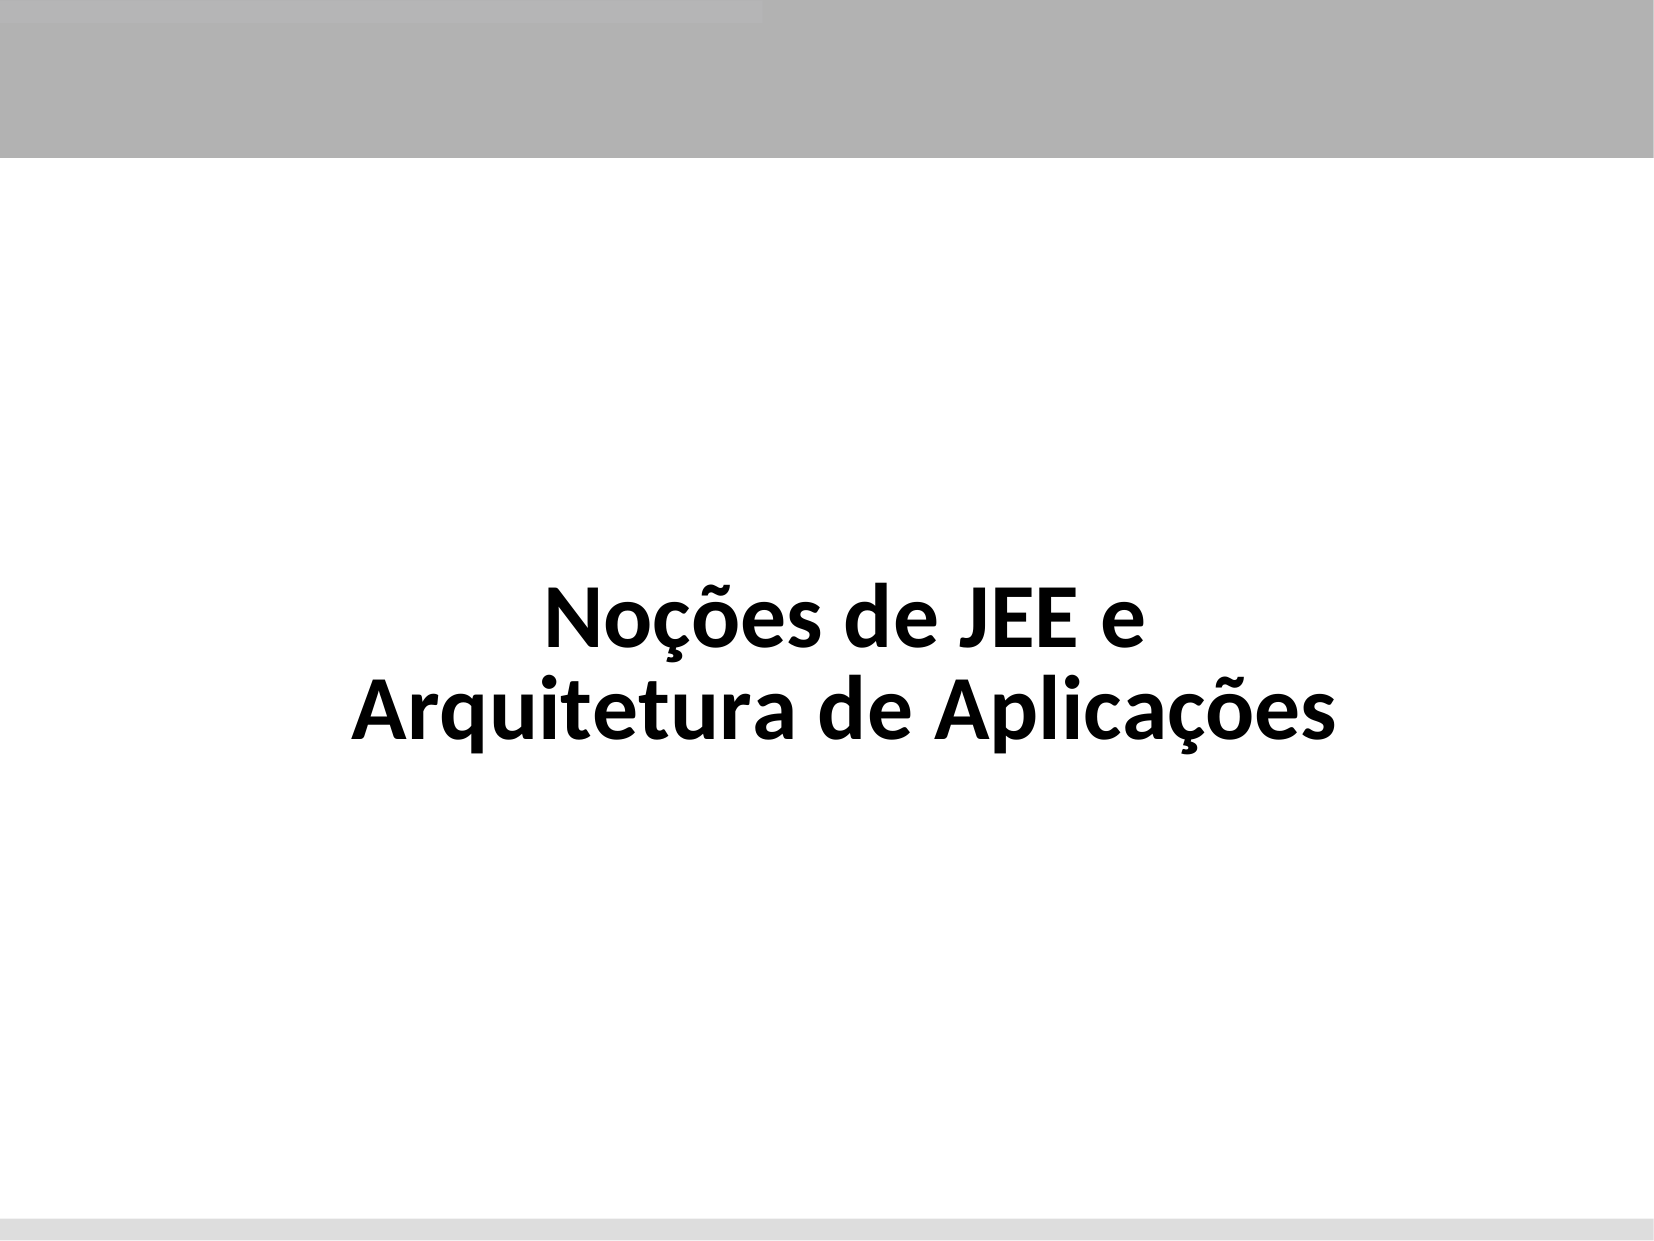

#
Noções de JEE e
Arquitetura de Aplicações